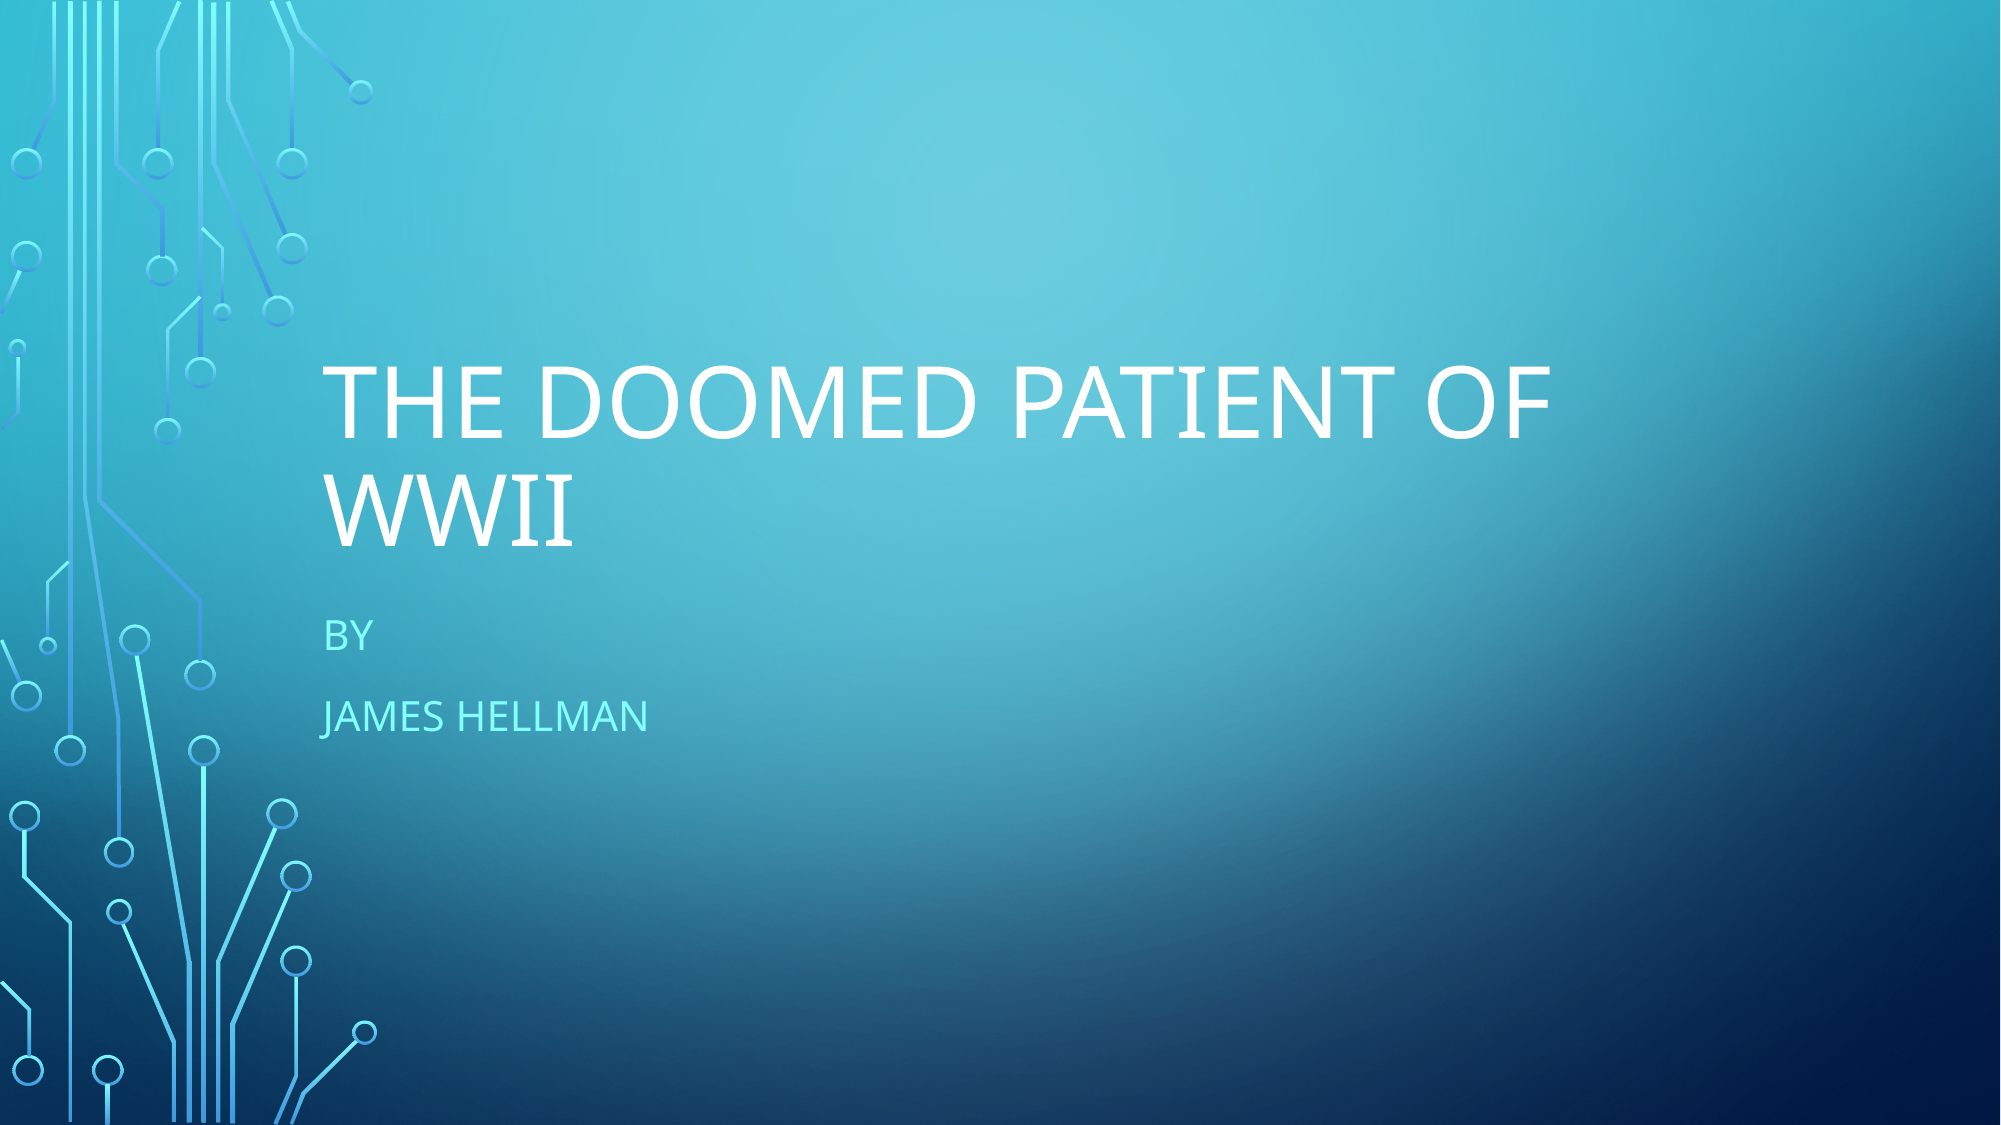

# The doomed patient of wwii
By
James Hellman